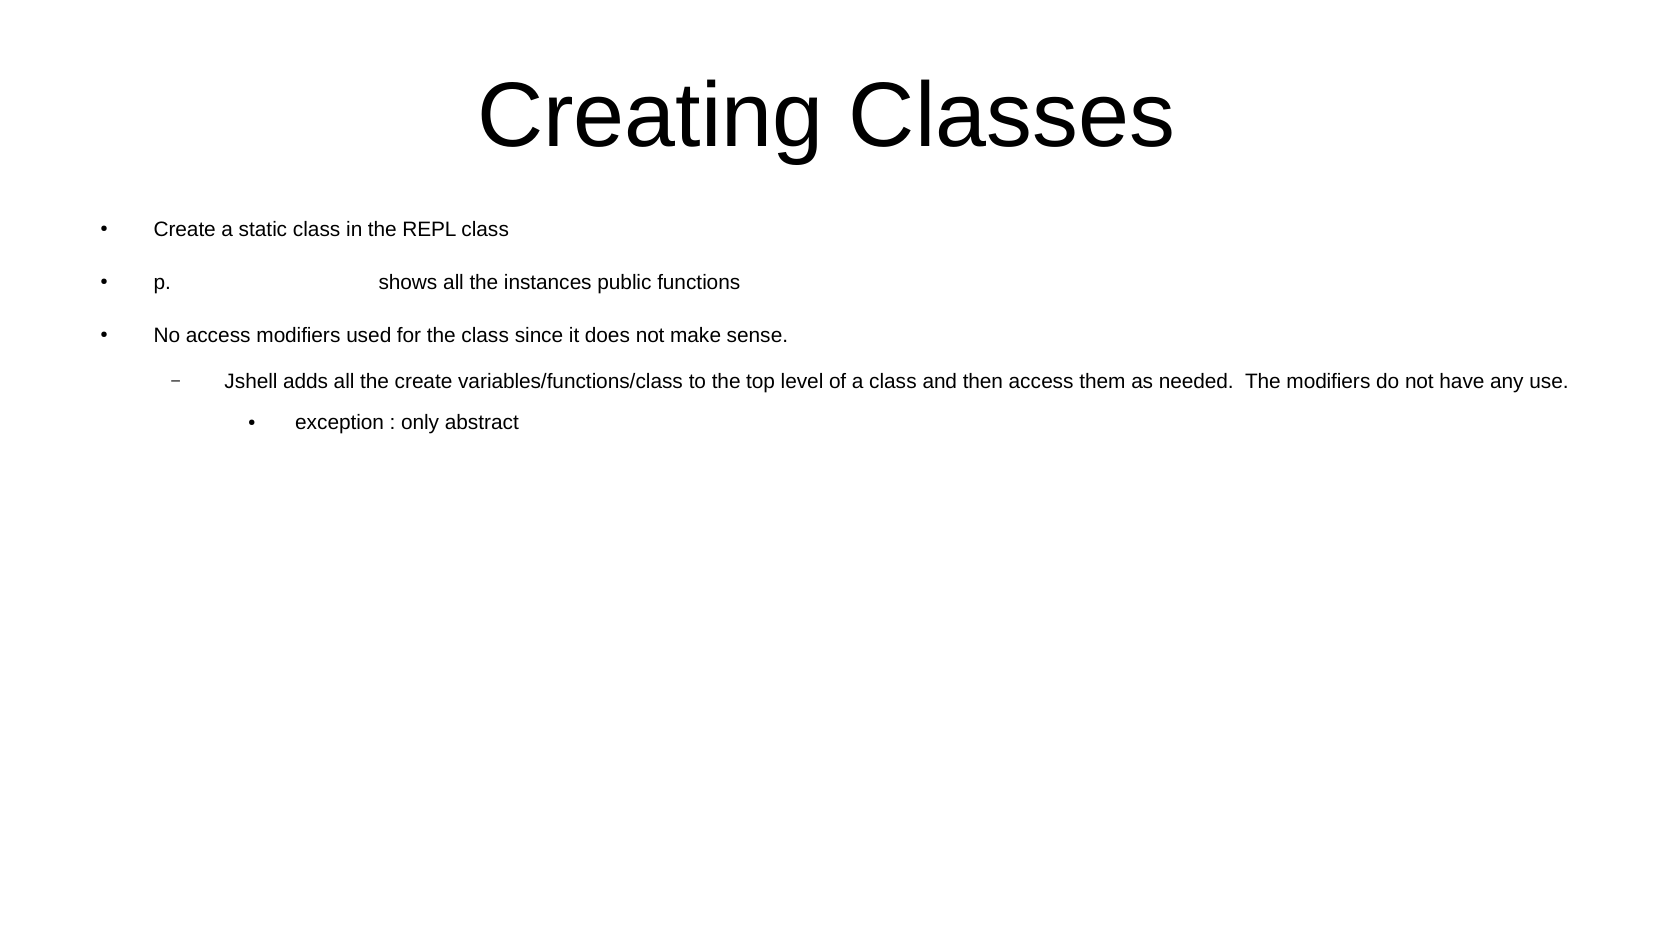

# Creating Classes
Create a static class in the REPL class
p. 			shows all the instances public functions
No access modifiers used for the class since it does not make sense.
Jshell adds all the create variables/functions/class to the top level of a class and then access them as needed. The modifiers do not have any use.
exception : only abstract